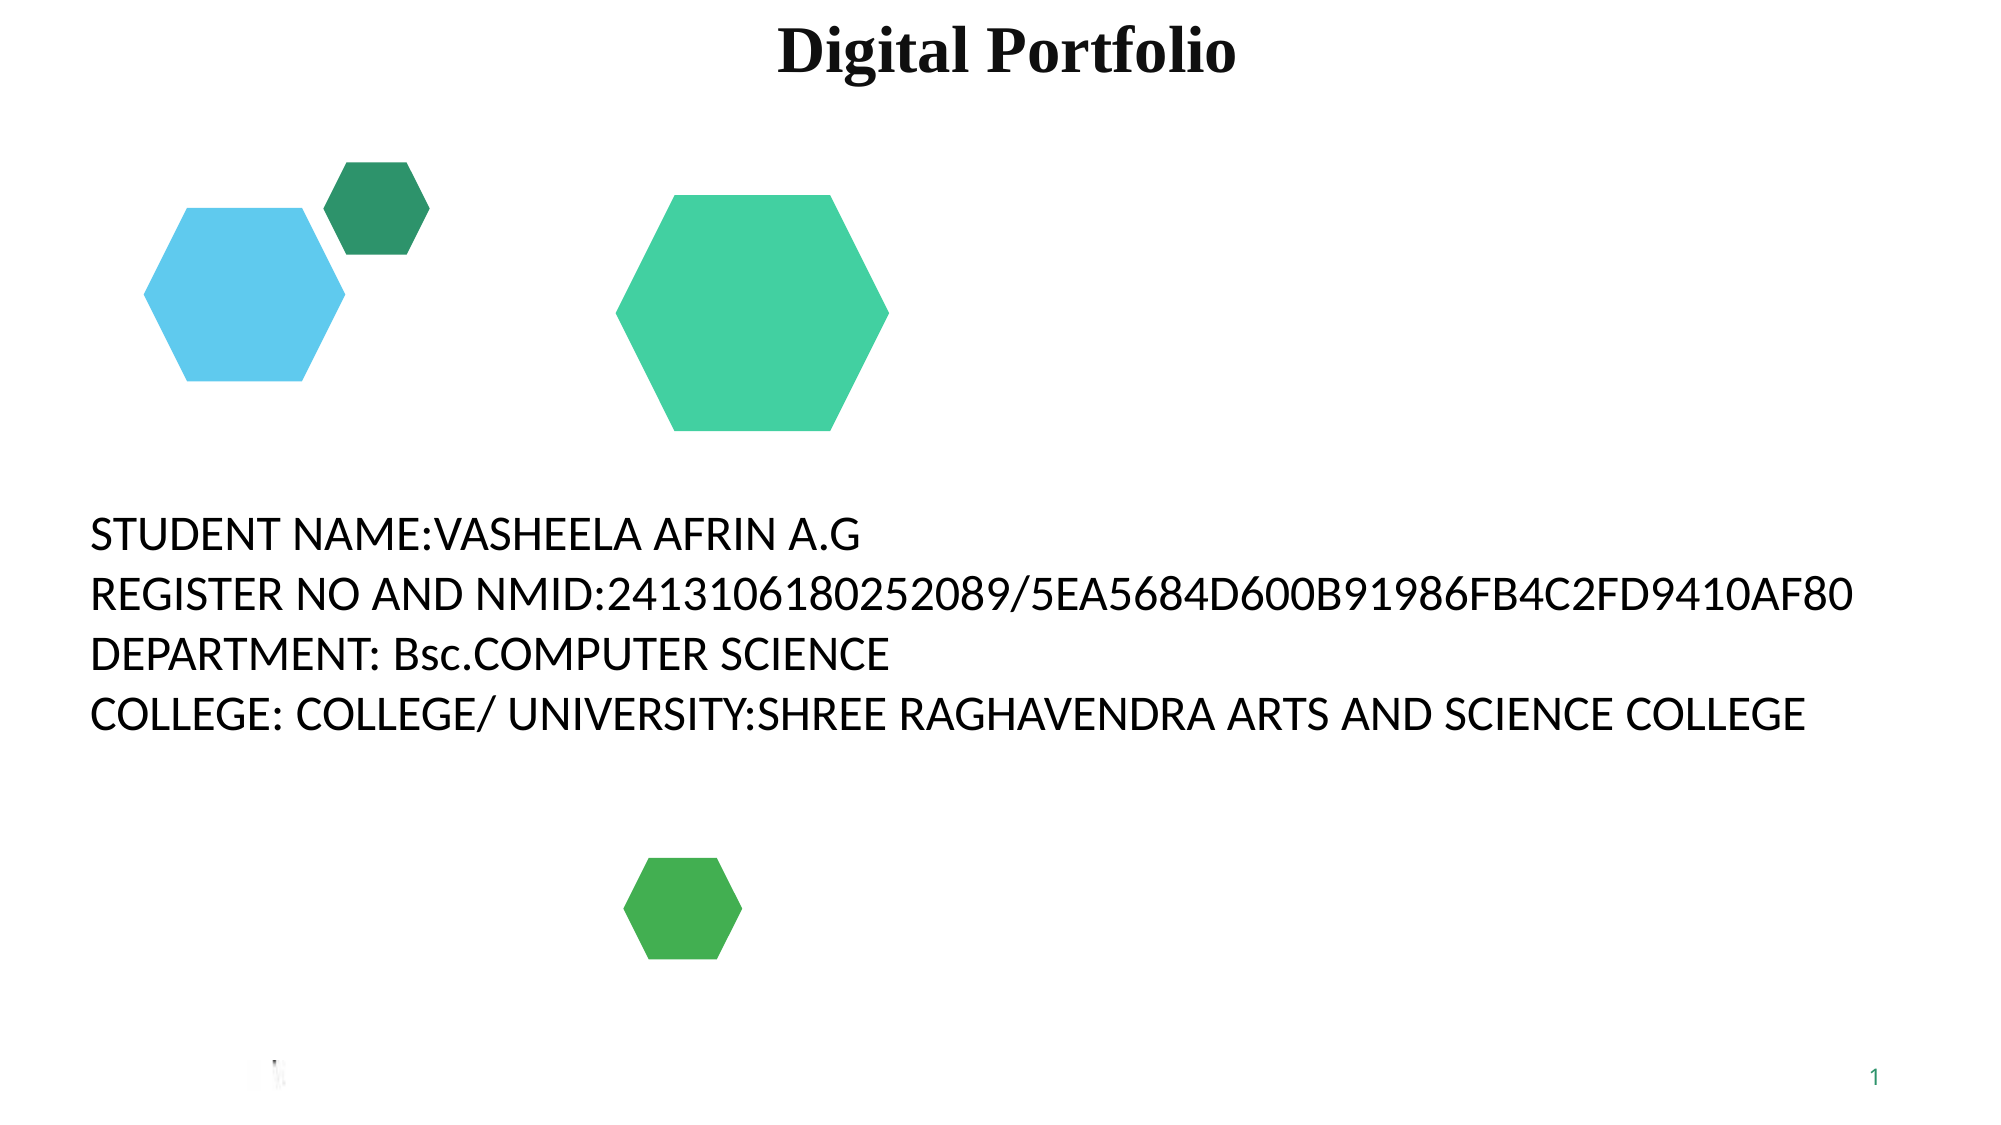

# Digital Portfolio
STUDENT NAME:VASHEELA AFRIN A.G
REGISTER NO AND NMID:2413106180252089/5EA5684D600B91986FB4C2FD9410AF80
DEPARTMENT: Bsc.COMPUTER SCIENCE
COLLEGE: COLLEGE/ UNIVERSITY:SHREE RAGHAVENDRA ARTS AND SCIENCE COLLEGE